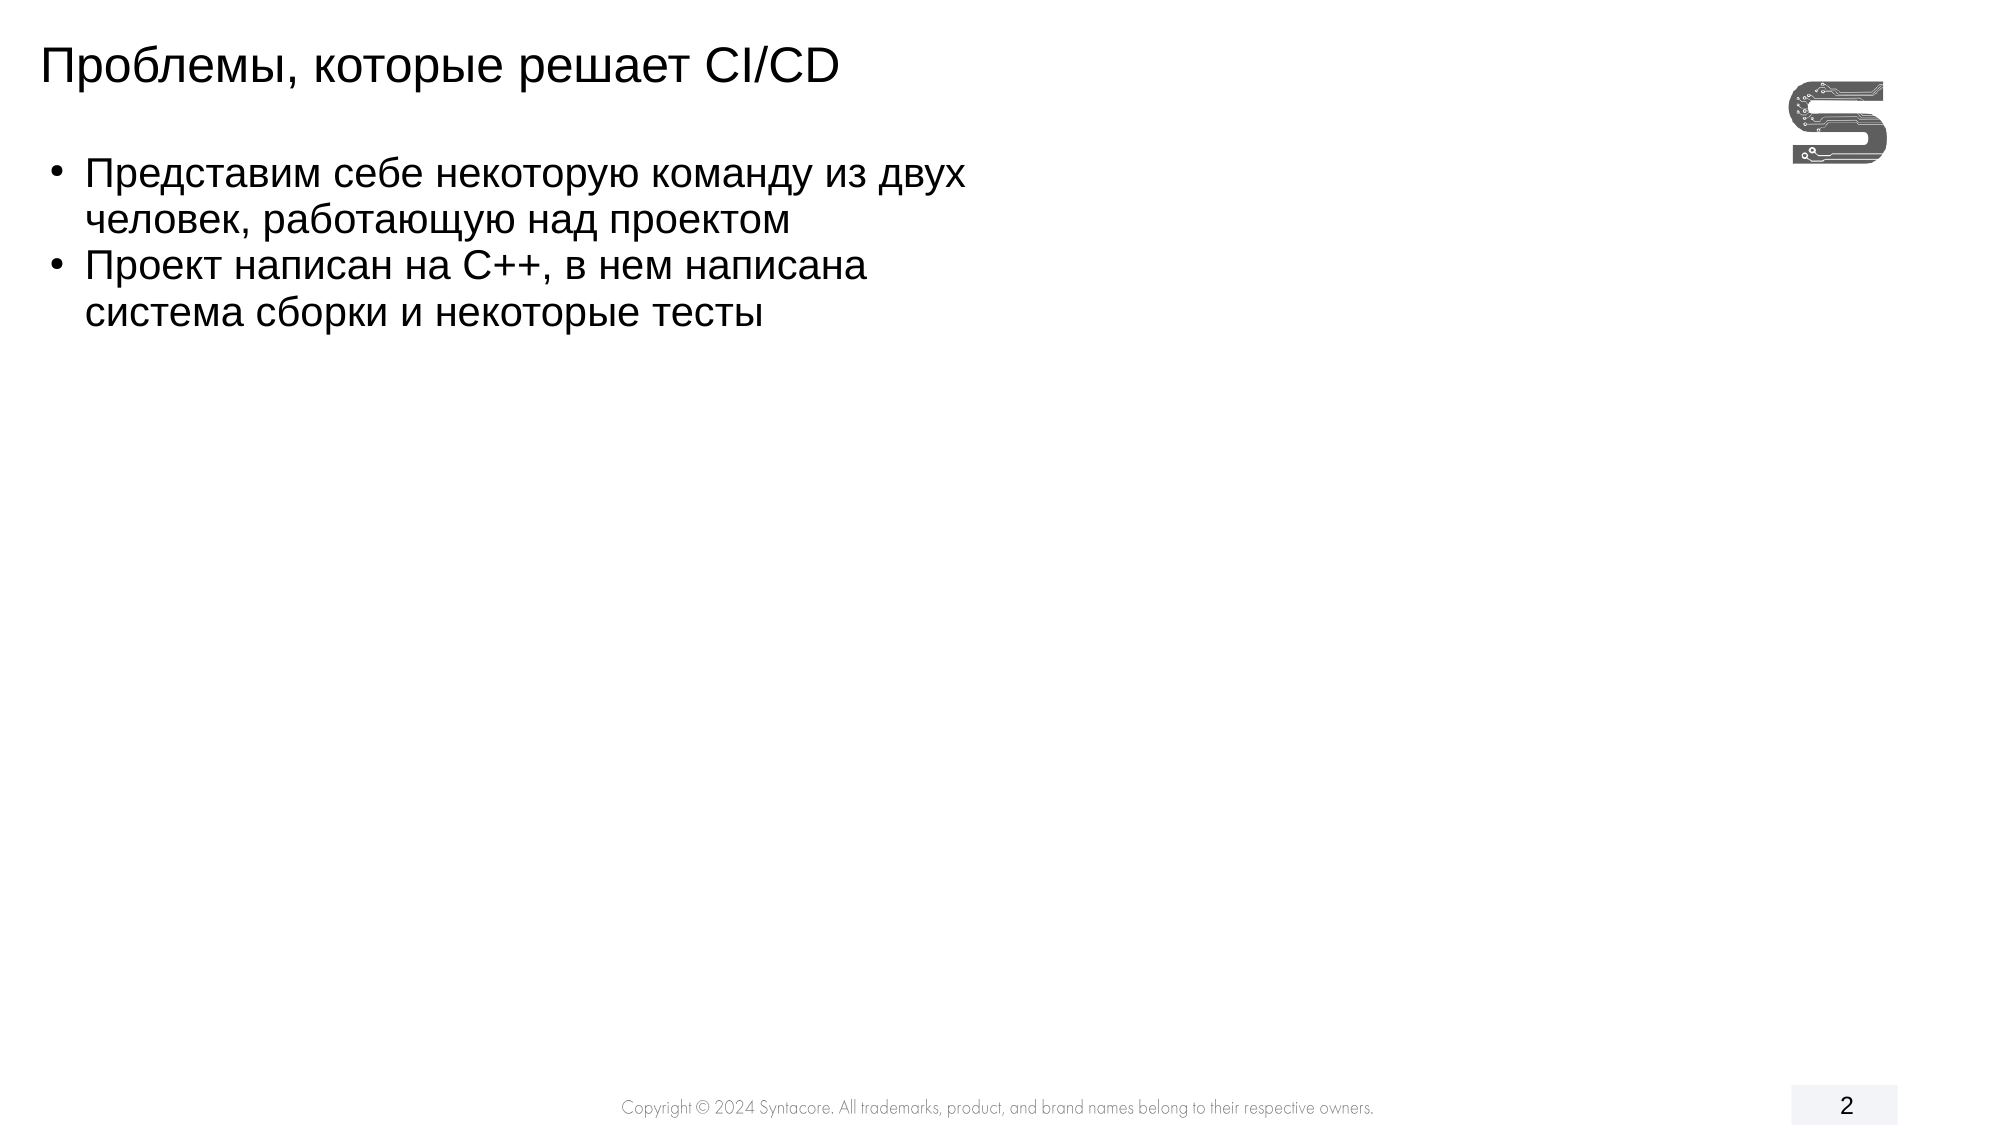

Проблемы, которые решает CI/CD
Представим себе некоторую команду из двух человек, работающую над проектом
Проект написан на С++, в нем написана система сборки и некоторые тесты